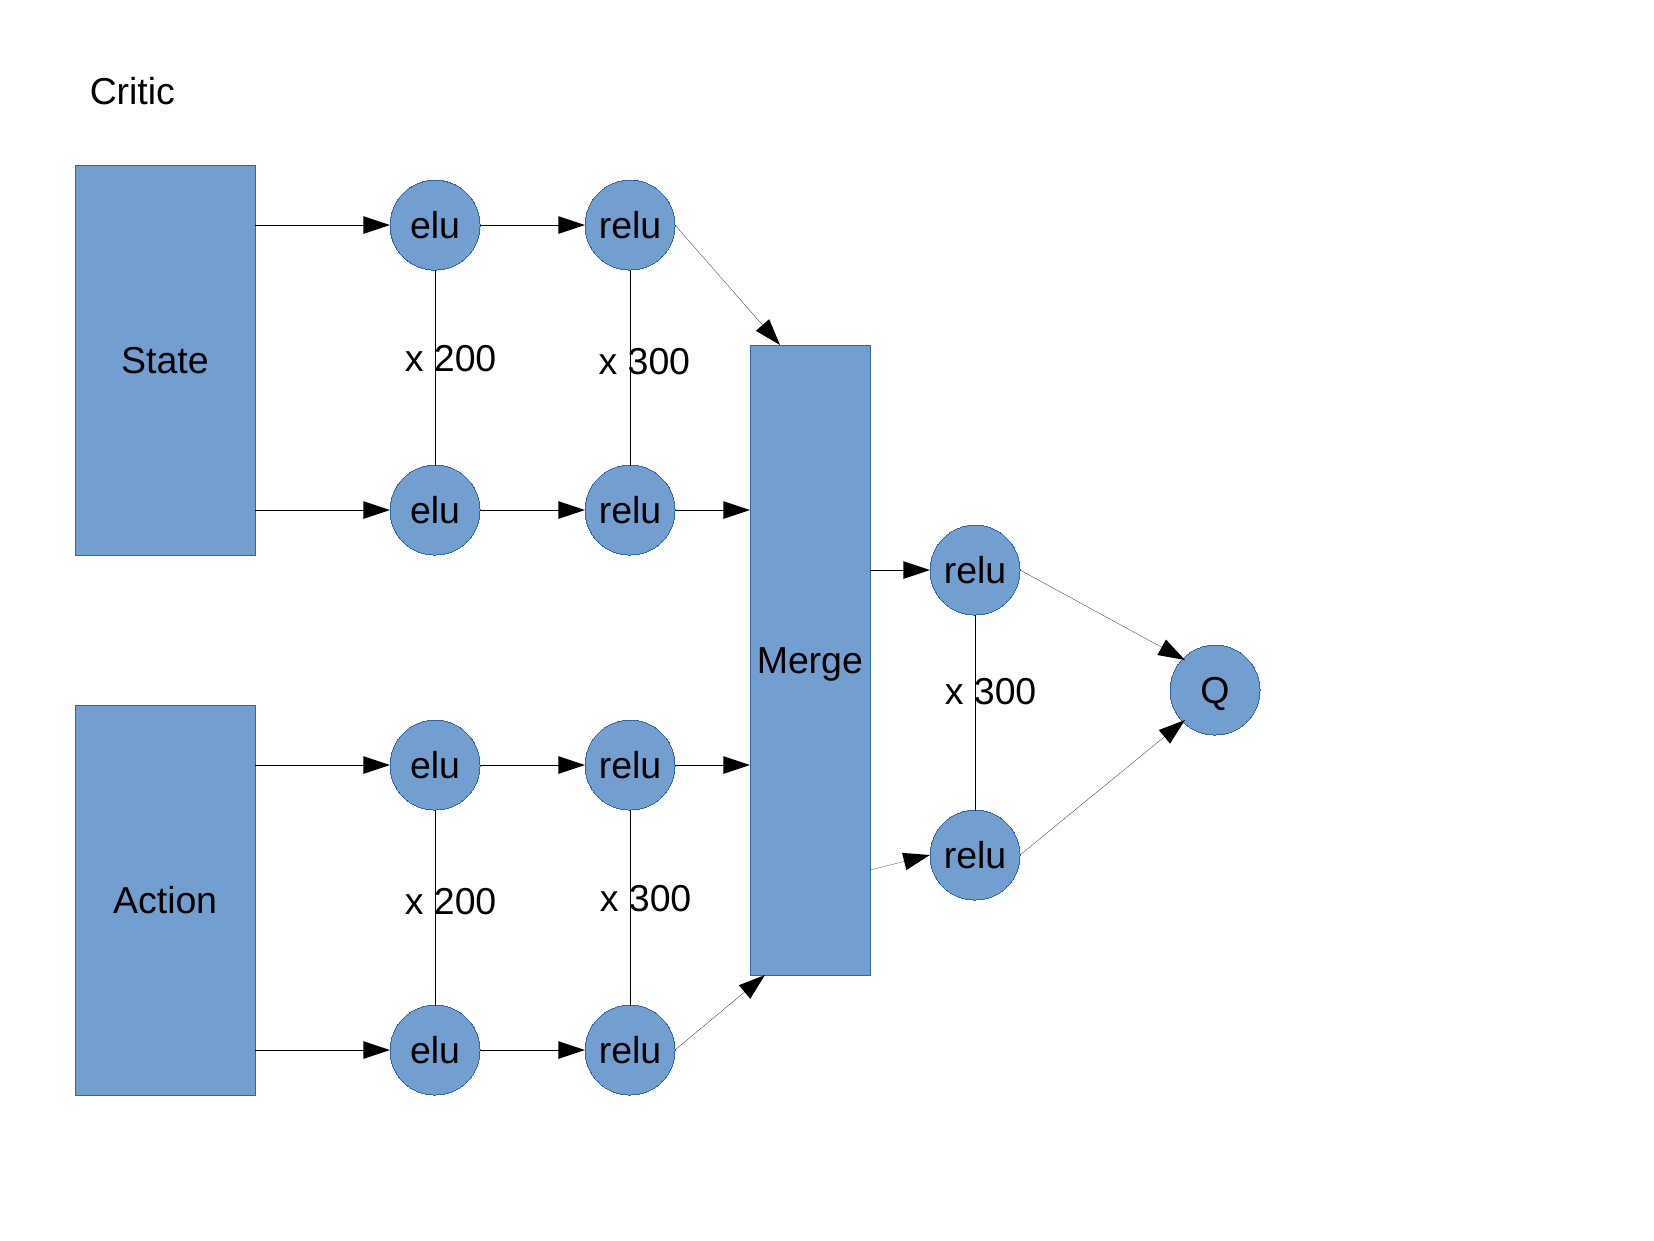

Critic
State
relu
elu
x 200
x 300
Merge
elu
relu
relu
Q
x 300
Action
elu
relu
relu
x 300
x 200
elu
relu